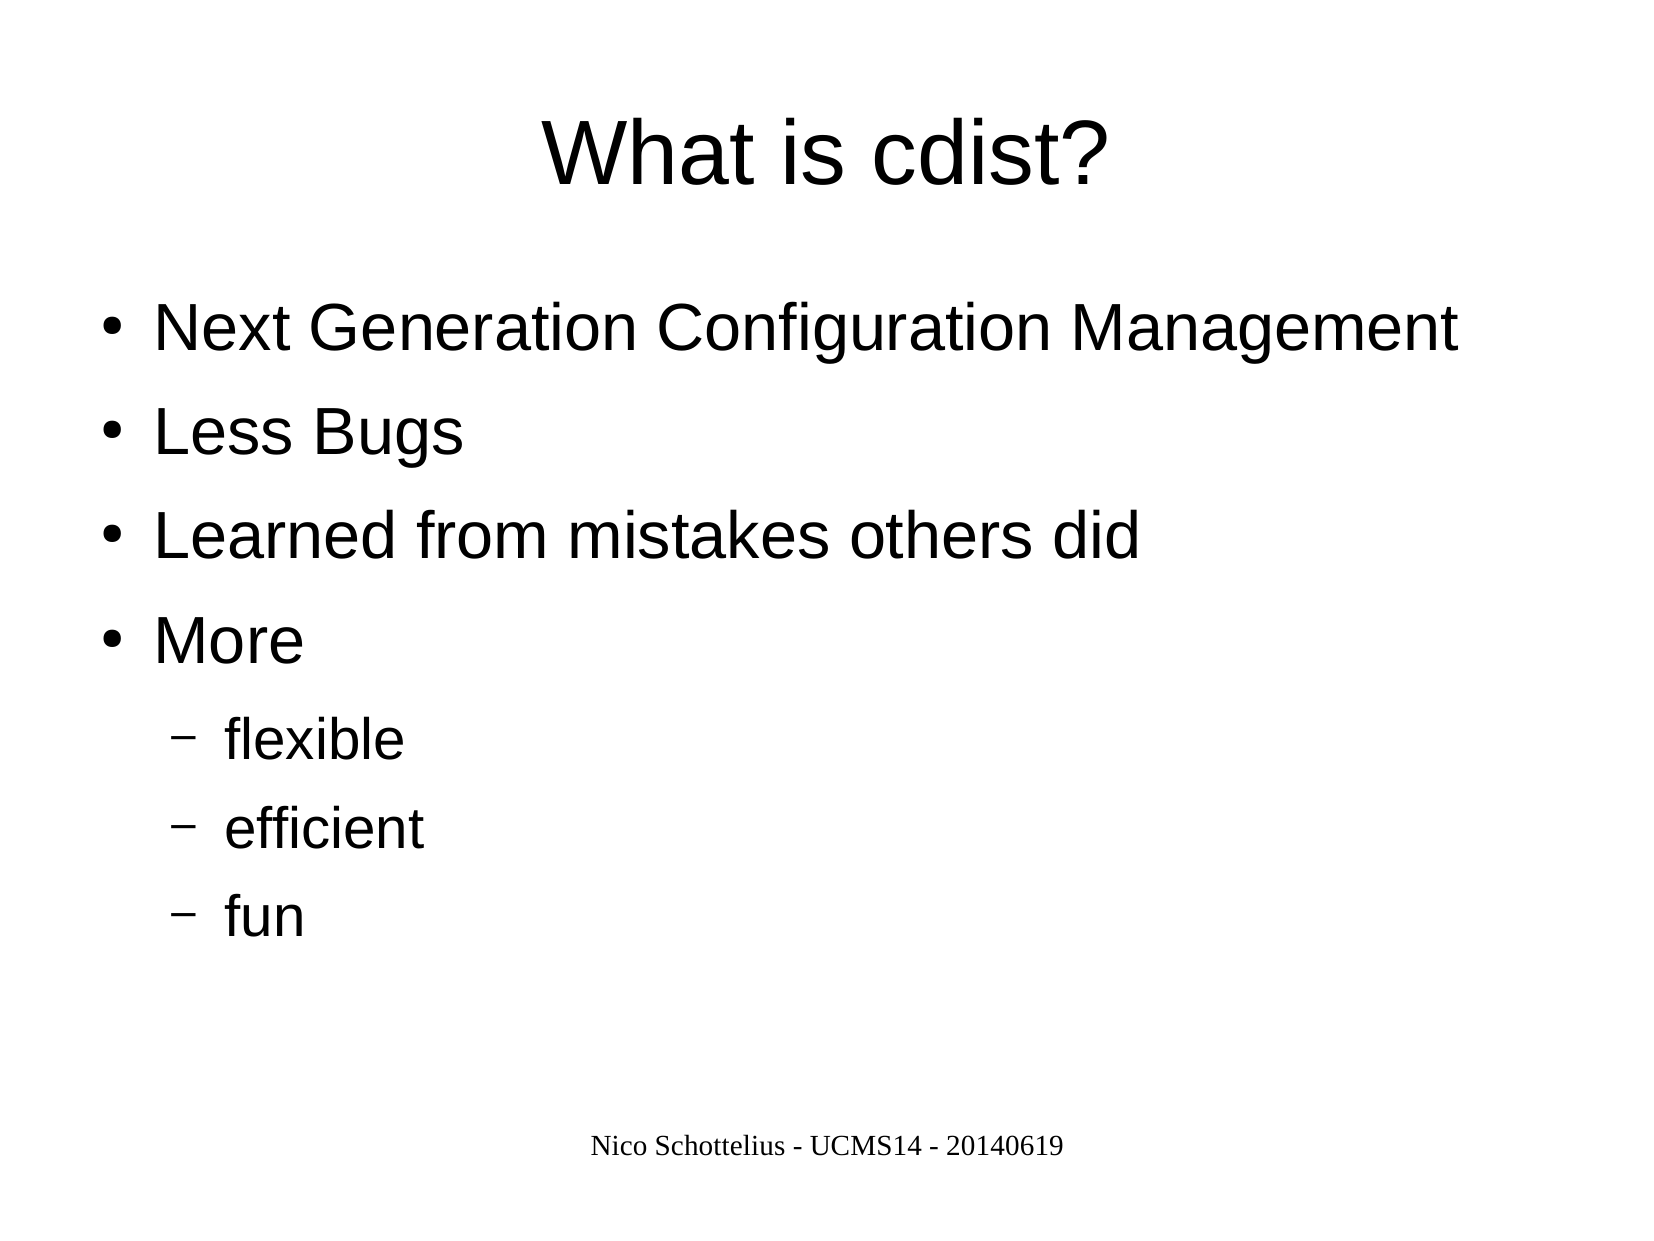

# What is cdist?
Next Generation Configuration Management
Less Bugs
Learned from mistakes others did
More
flexible
efficient
fun
Nico Schottelius - UCMS14 - 20140619